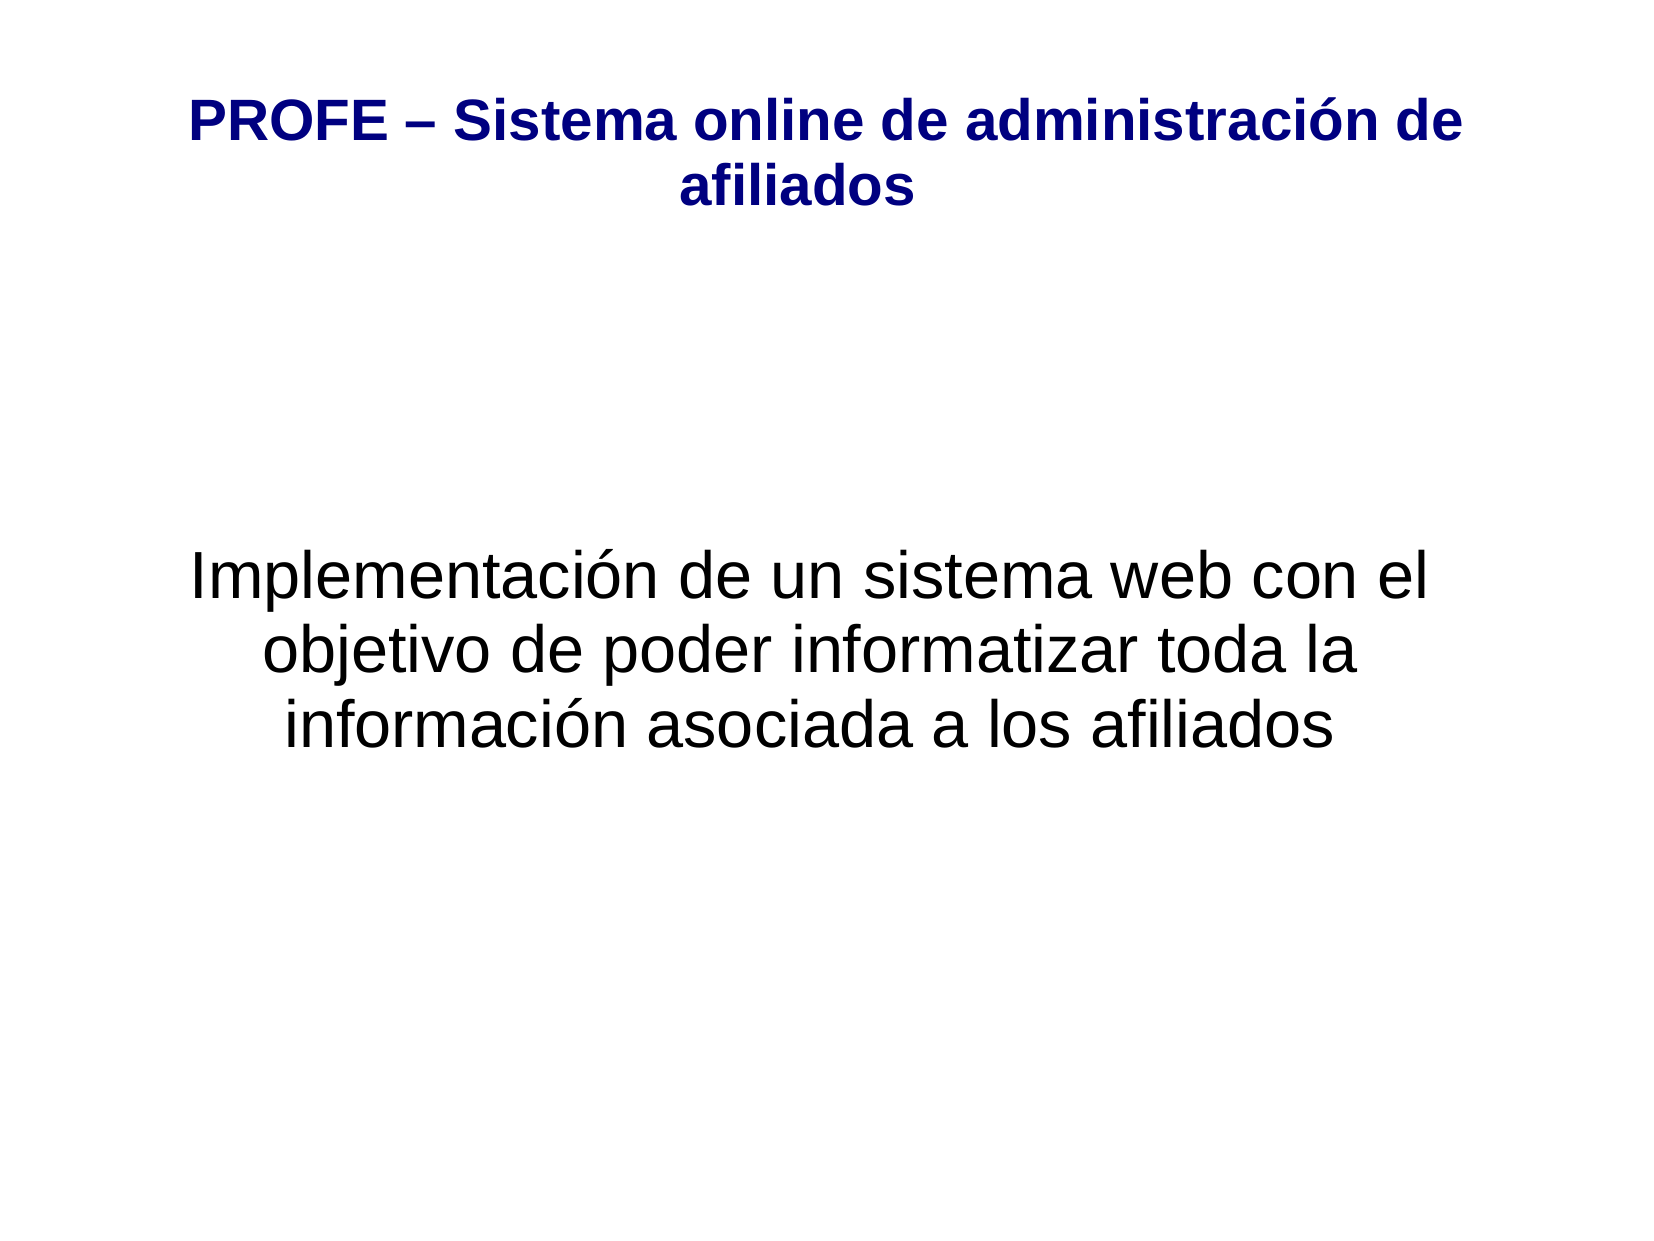

# PROFE – Sistema online de administración de afiliados
Implementación de un sistema web con el objetivo de poder informatizar toda la información asociada a los afiliados